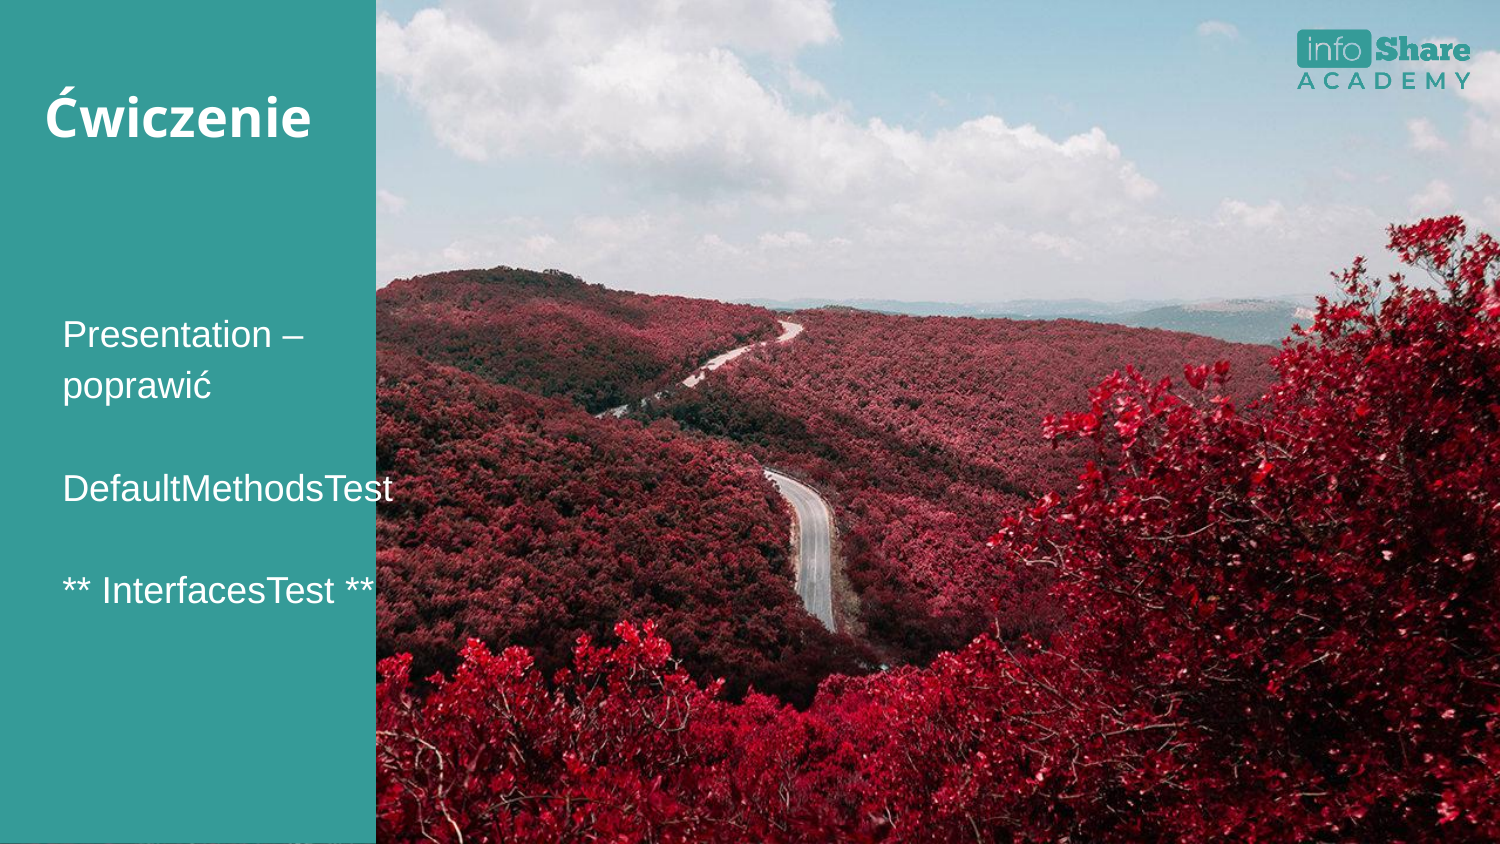

# Ćwiczenie
Presentation – poprawić
DefaultMethodsTest
** InterfacesTest **